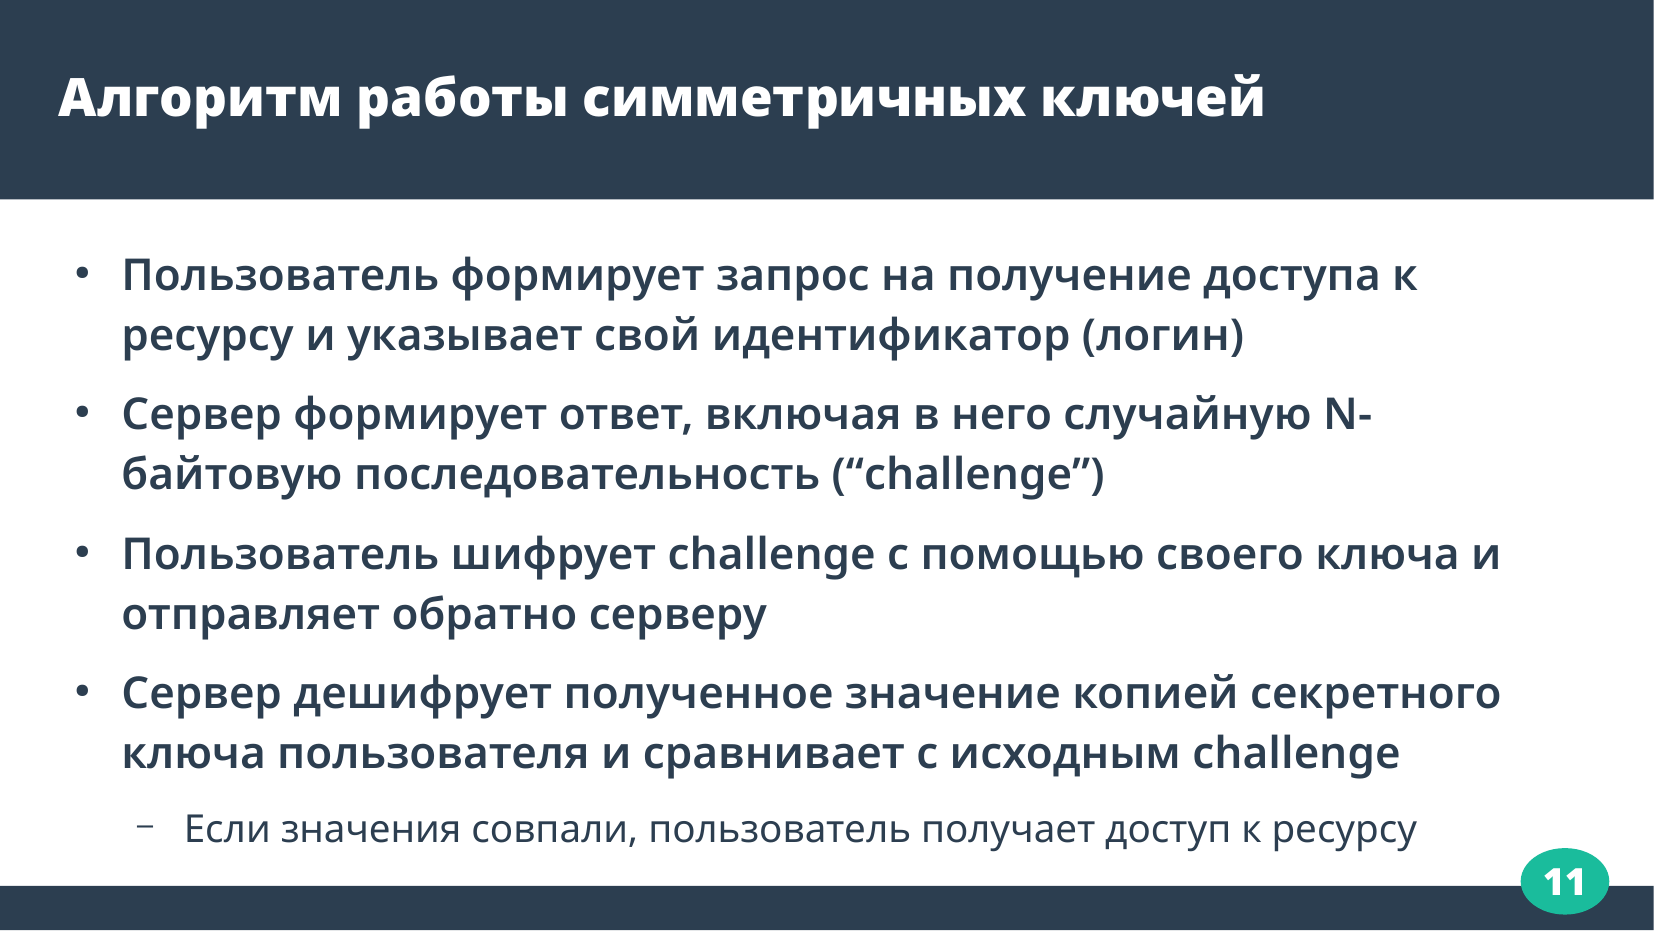

# Алгоритм работы симметричных ключей
Пользователь формирует запрос на получение доступа к ресурсу и указывает свой идентификатор (логин)
Сервер формирует ответ, включая в него случайную N-байтовую последовательность (“challenge”)
Пользователь шифрует challenge с помощью своего ключа и отправляет обратно серверу
Сервер дешифрует полученное значение копией секретного ключа пользователя и сравнивает с исходным challenge
Если значения совпали, пользователь получает доступ к ресурсу
11